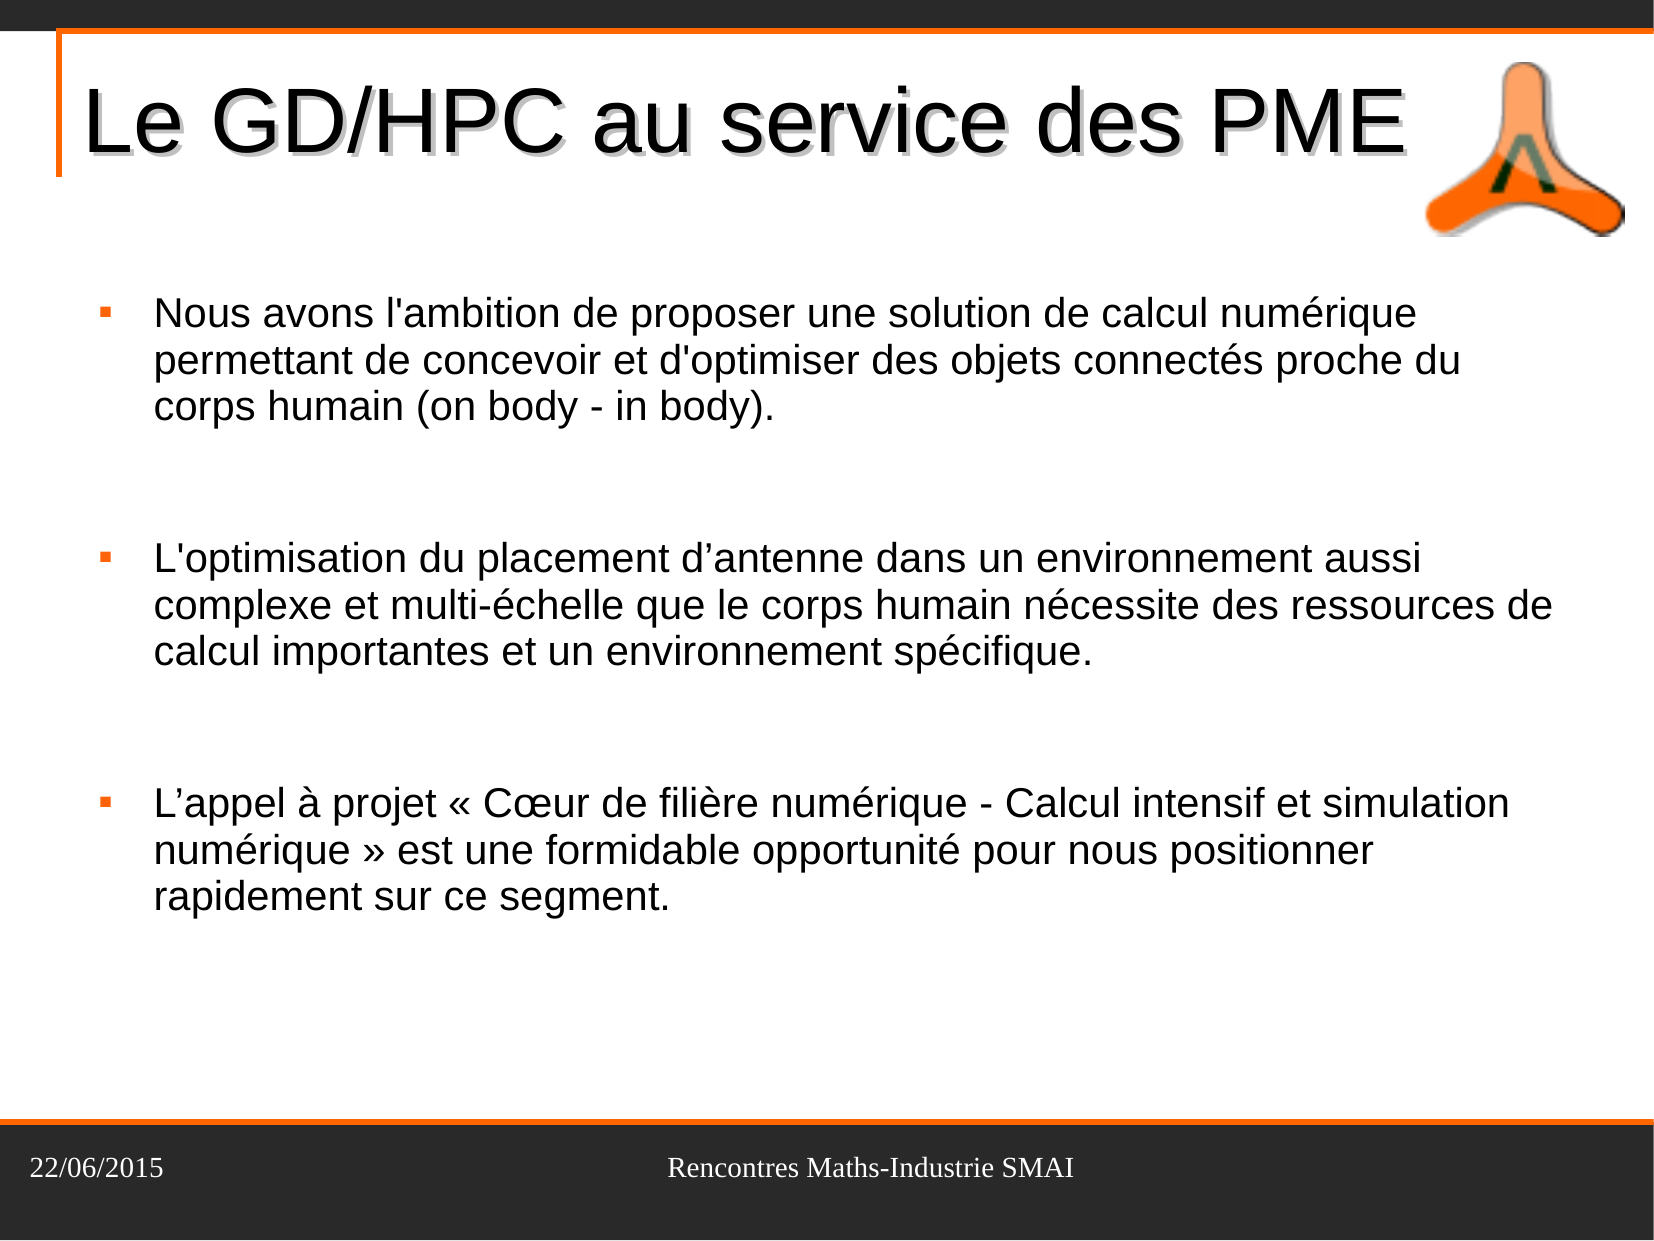

# Le GD/HPC au service des PME
Nous avons l'ambition de proposer une solution de calcul numérique permettant de concevoir et d'optimiser des objets connectés proche du corps humain (on body - in body).
L'optimisation du placement d’antenne dans un environnement aussi complexe et multi-échelle que le corps humain nécessite des ressources de calcul importantes et un environnement spécifique.
L’appel à projet « Cœur de filière numérique - Calcul intensif et simulation numérique » est une formidable opportunité pour nous positionner rapidement sur ce segment.
22/06/2015
Rencontres Maths-Industrie SMAI